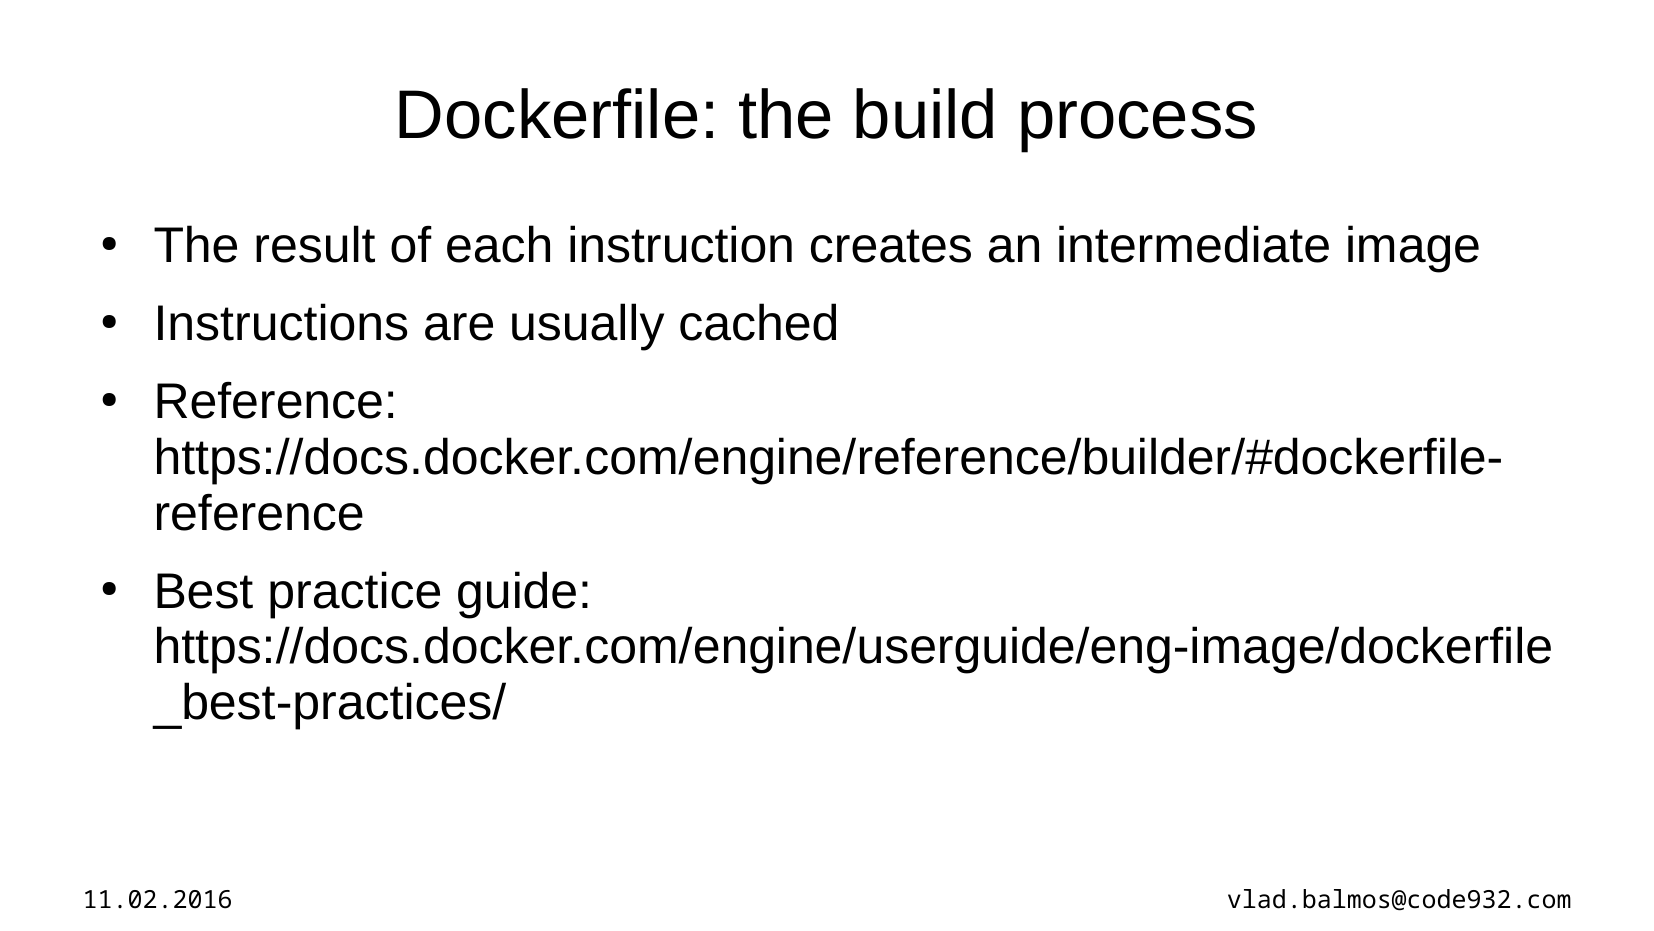

# Dockerfile: the build process
The result of each instruction creates an intermediate image
Instructions are usually cached
Reference:
https://docs.docker.com/engine/reference/builder/#dockerfile-reference
Best practice guide:
https://docs.docker.com/engine/userguide/eng-image/dockerfile_best-practices/
11.02.2016
vlad.balmos@code932.com